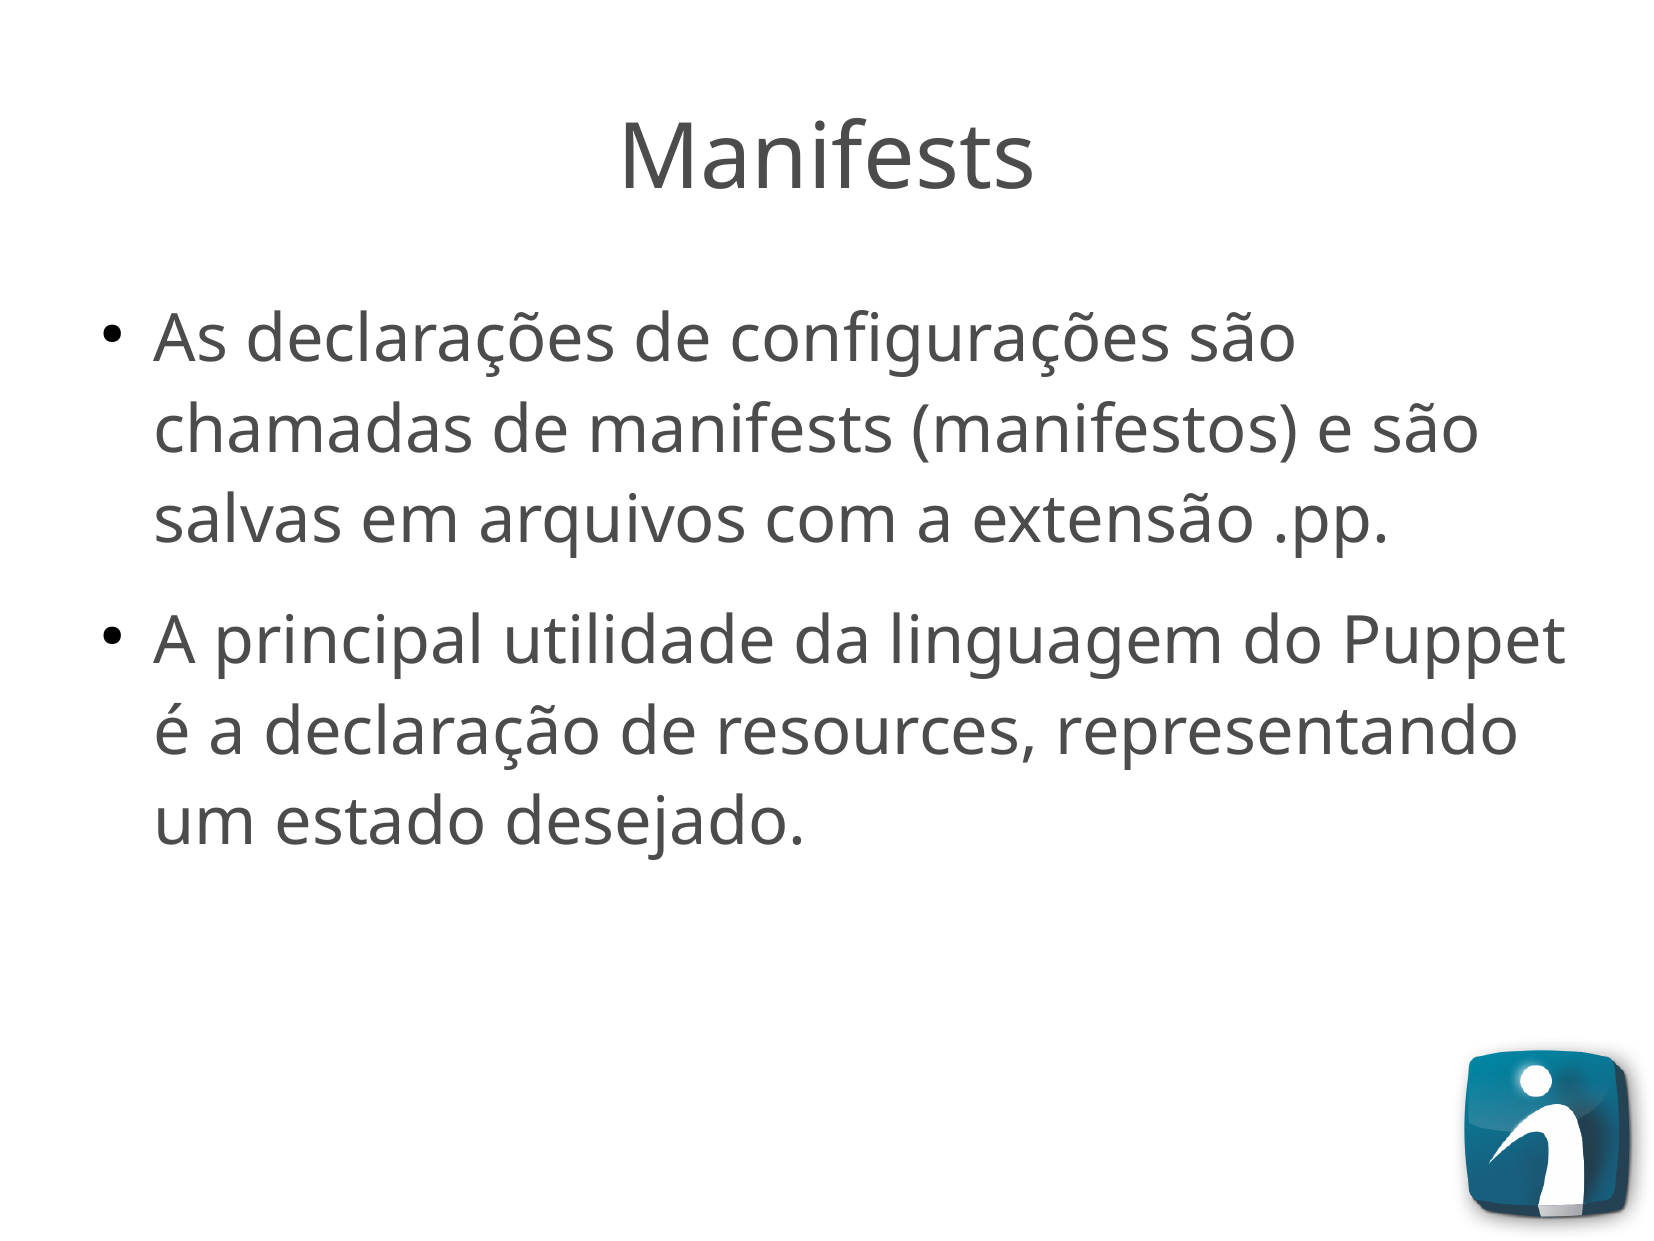

# Manifests
As declarações de configurações são chamadas de manifests (manifestos) e são salvas em arquivos com a extensão .pp.
A principal utilidade da linguagem do Puppet é a declaração de resources, representando um estado desejado.